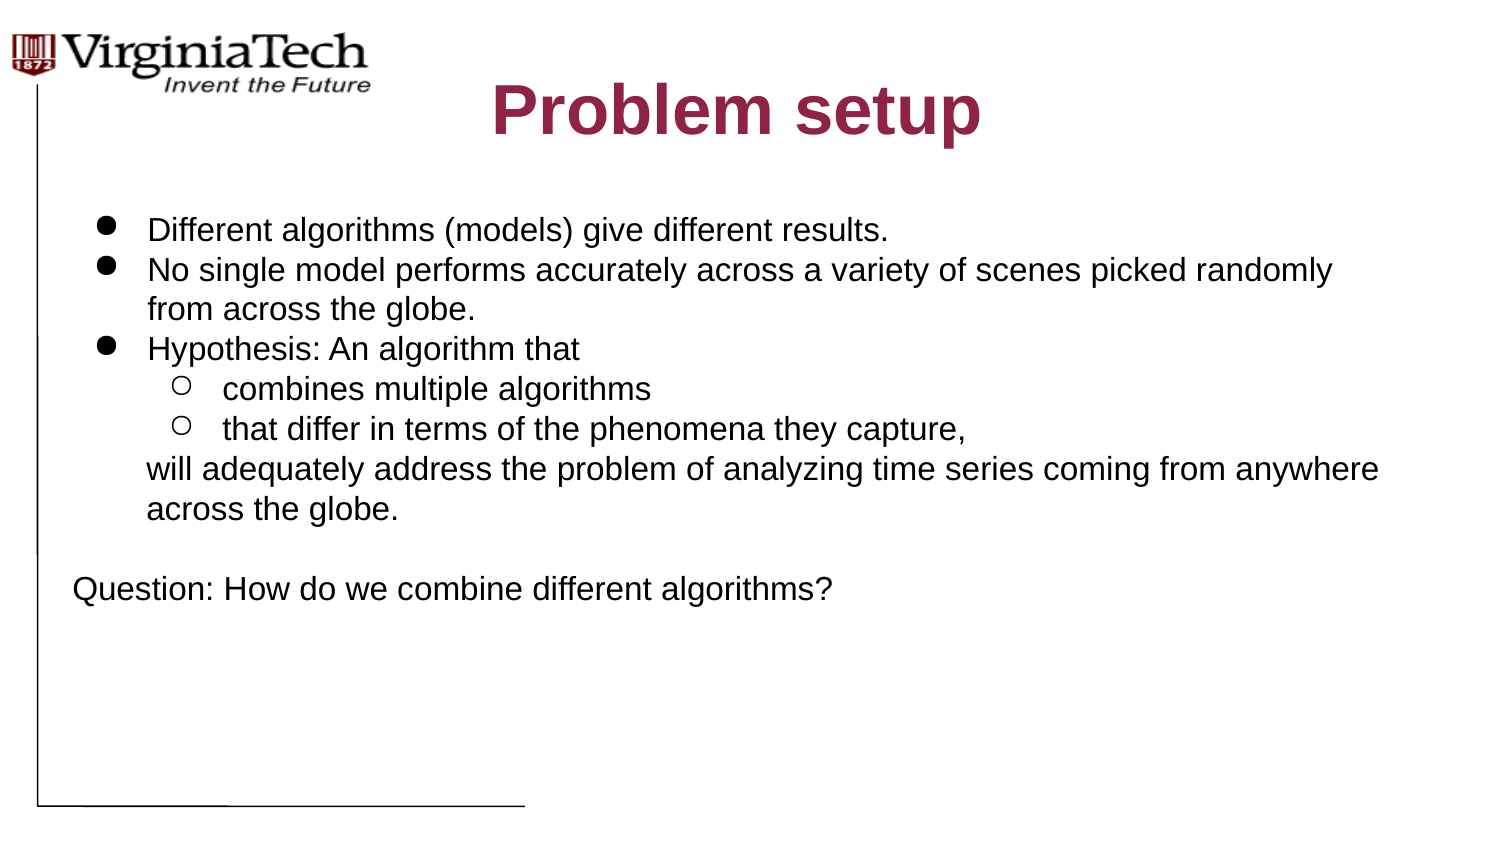

# Problem setup
Different algorithms (models) give different results.
No single model performs accurately across a variety of scenes picked randomly from across the globe.
Hypothesis: An algorithm that
combines multiple algorithms
that differ in terms of the phenomena they capture,
 will adequately address the problem of analyzing time series coming from anywhere
 across the globe.
Question: How do we combine different algorithms?